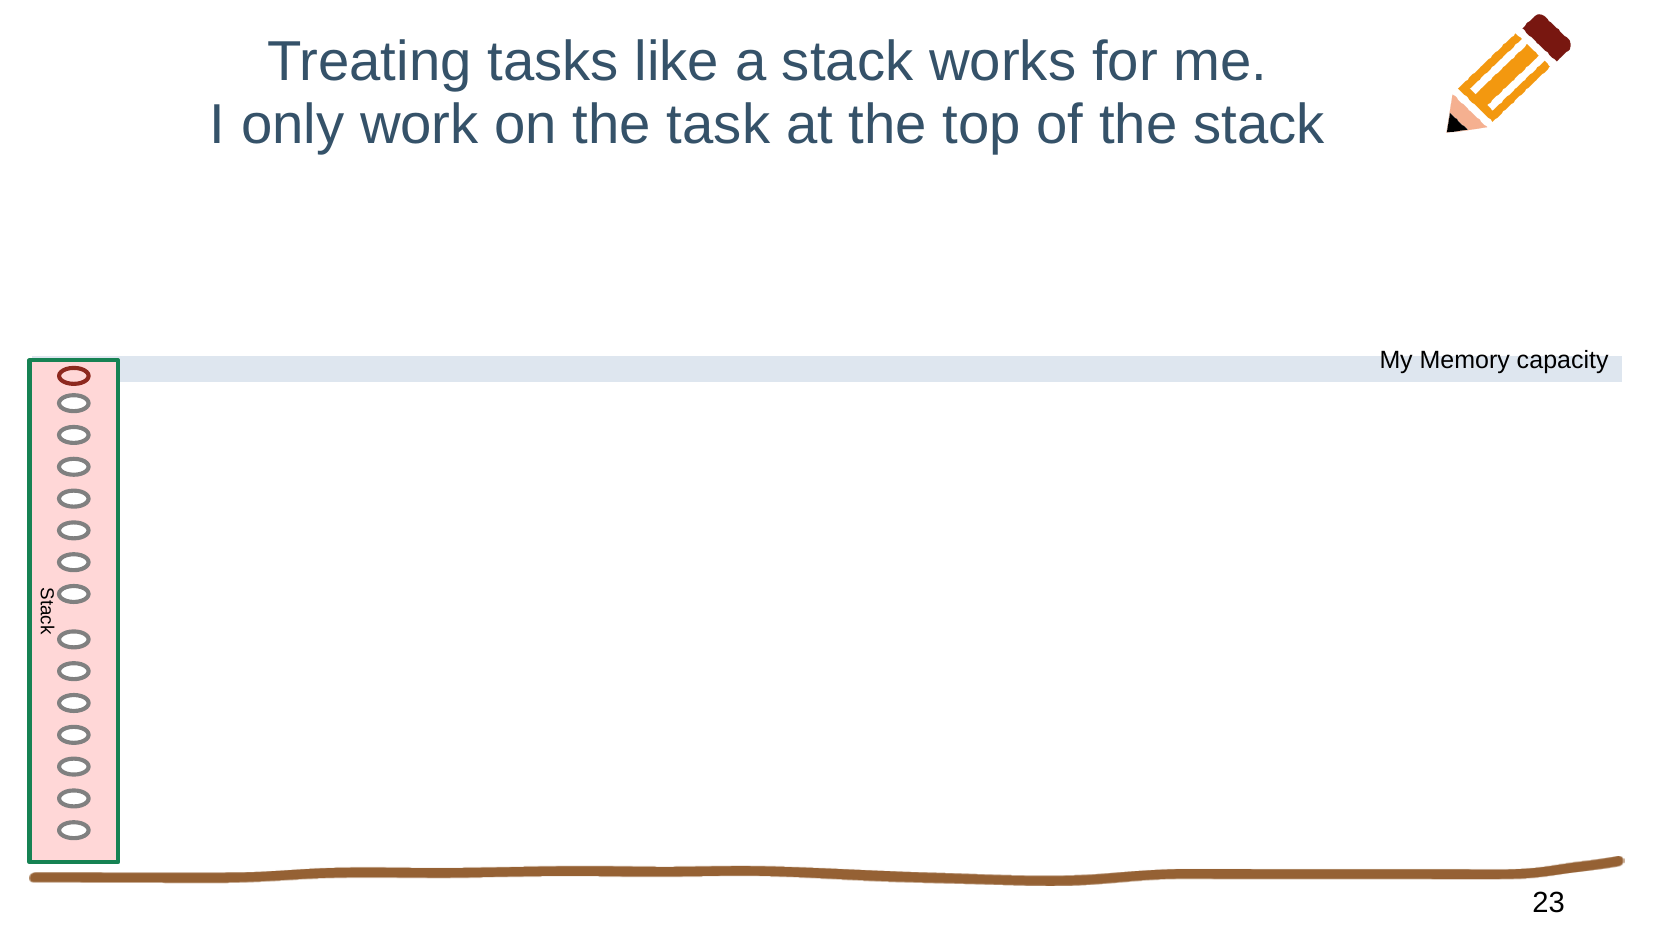

# Treating tasks like a stack works for me. I only work on the task at the top of the stack
My Memory capacity
Stack
23